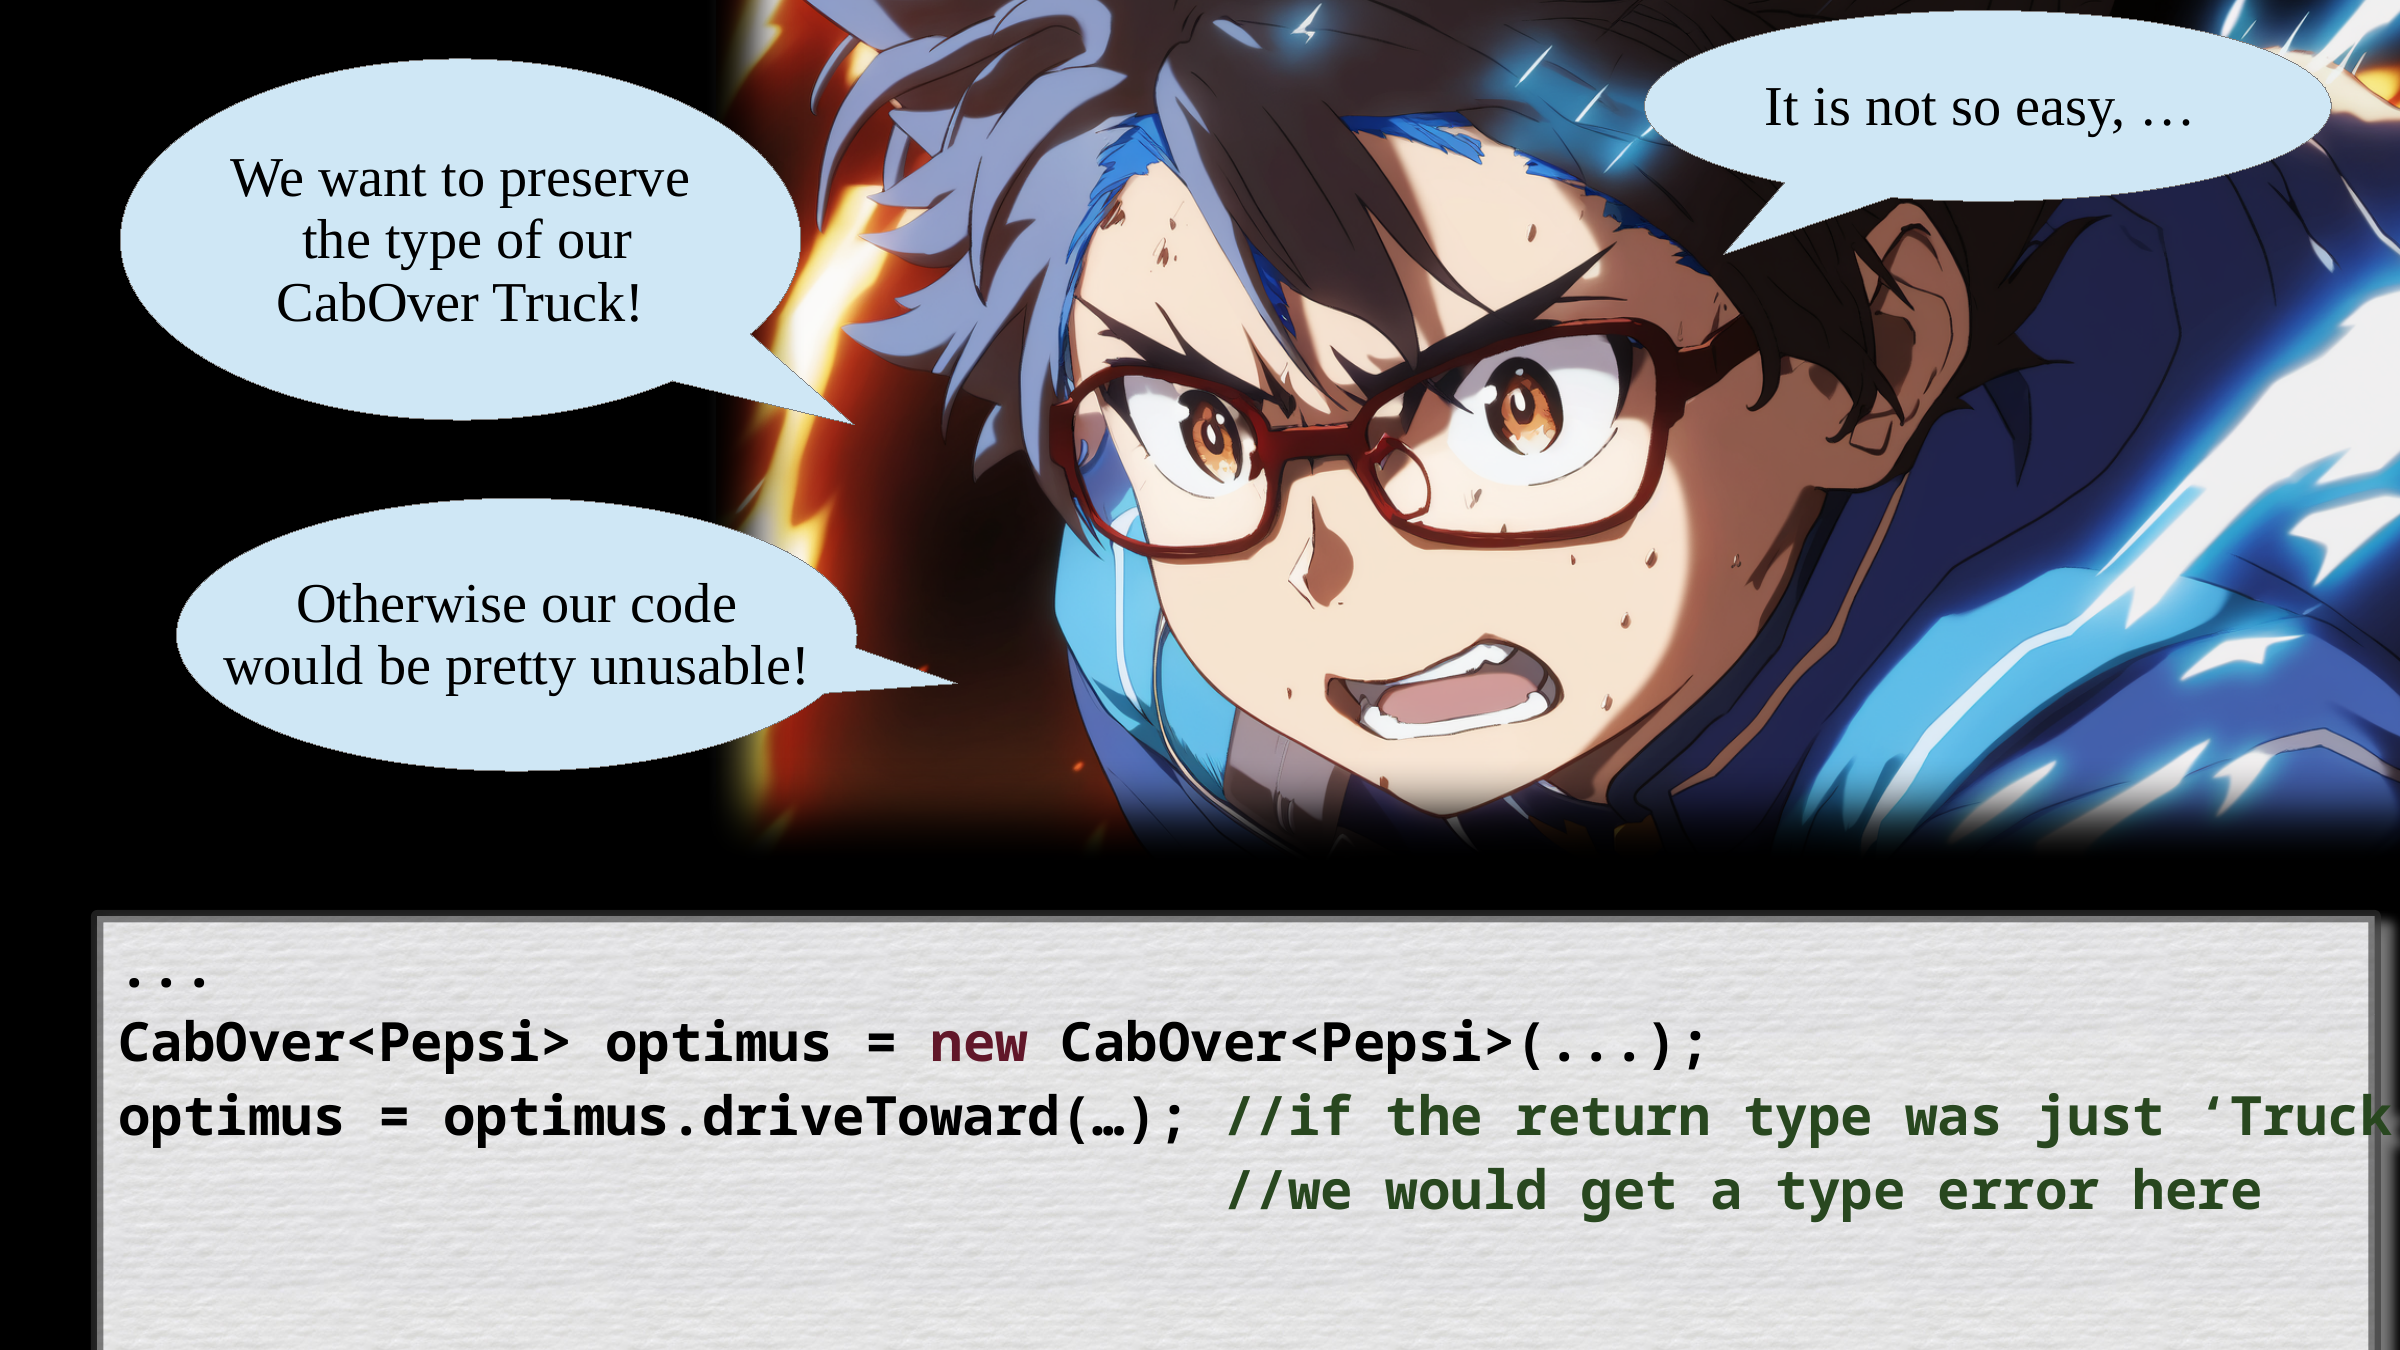

It is not so easy, …
We want to preserve
 the type of our
CabOver Truck!
Otherwise our code
would be pretty unusable!
...
CabOver<Pepsi> optimus = new CabOver<Pepsi>(...);
optimus = optimus.driveToward(…); //if the return type was just ‘Truck’
 //we would get a type error here